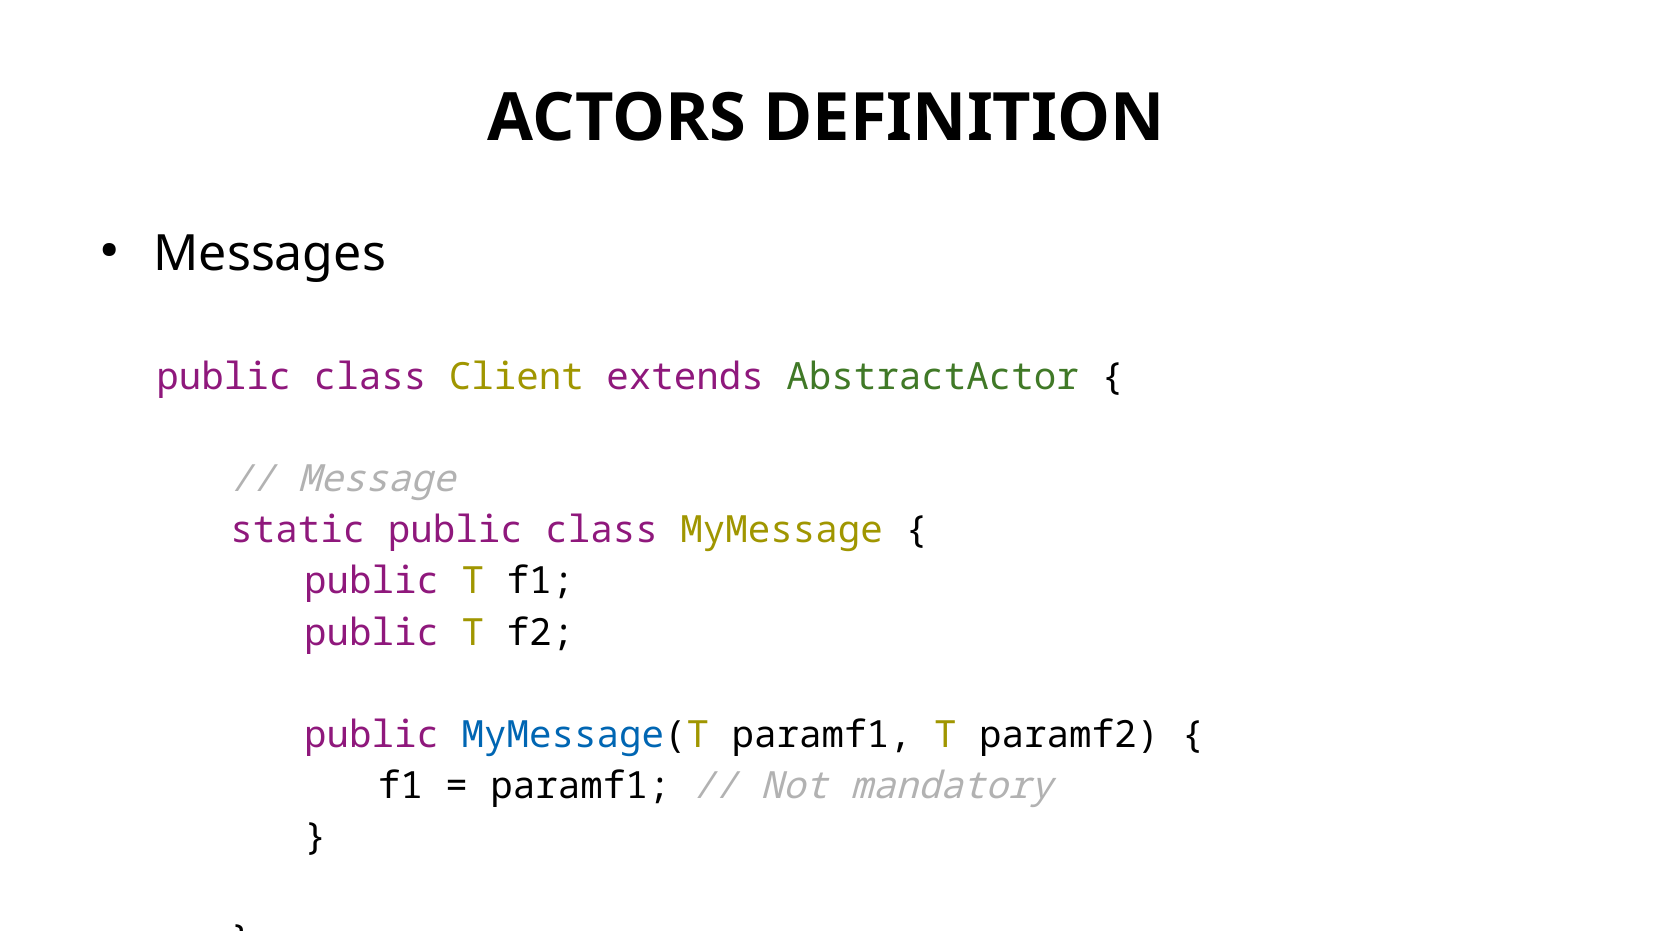

# ACTORS DEFINITION
Messages
public class Client extends AbstractActor {
	// Message
	static public class MyMessage {
		public T f1;
		public T f2;
		public MyMessage(T paramf1, T paramf2) {
			f1 = paramf1; // Not mandatory
		}
	}
	...
}